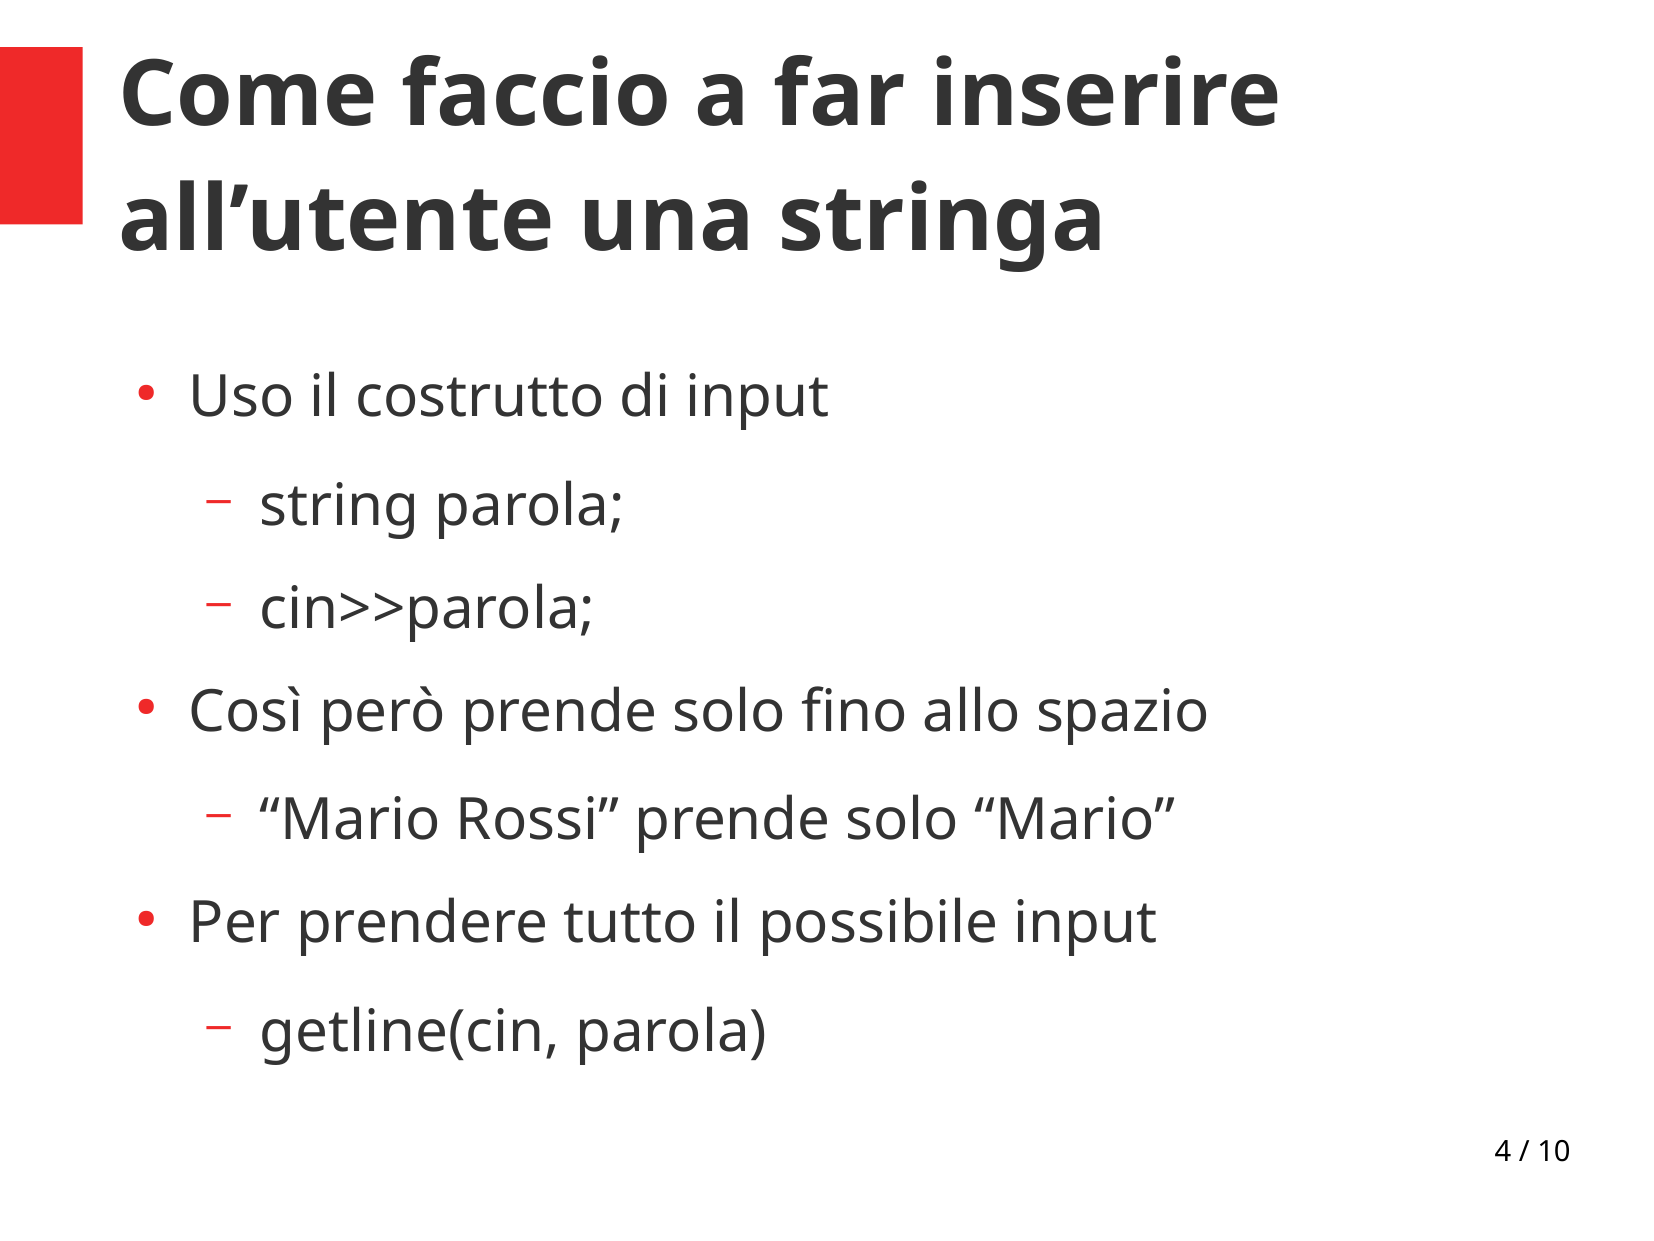

# Come faccio a far inserire all’utente una stringa
Uso il costrutto di input
string parola;
cin>>parola;
Così però prende solo fino allo spazio
“Mario Rossi” prende solo “Mario”
Per prendere tutto il possibile input
getline(cin, parola)
4